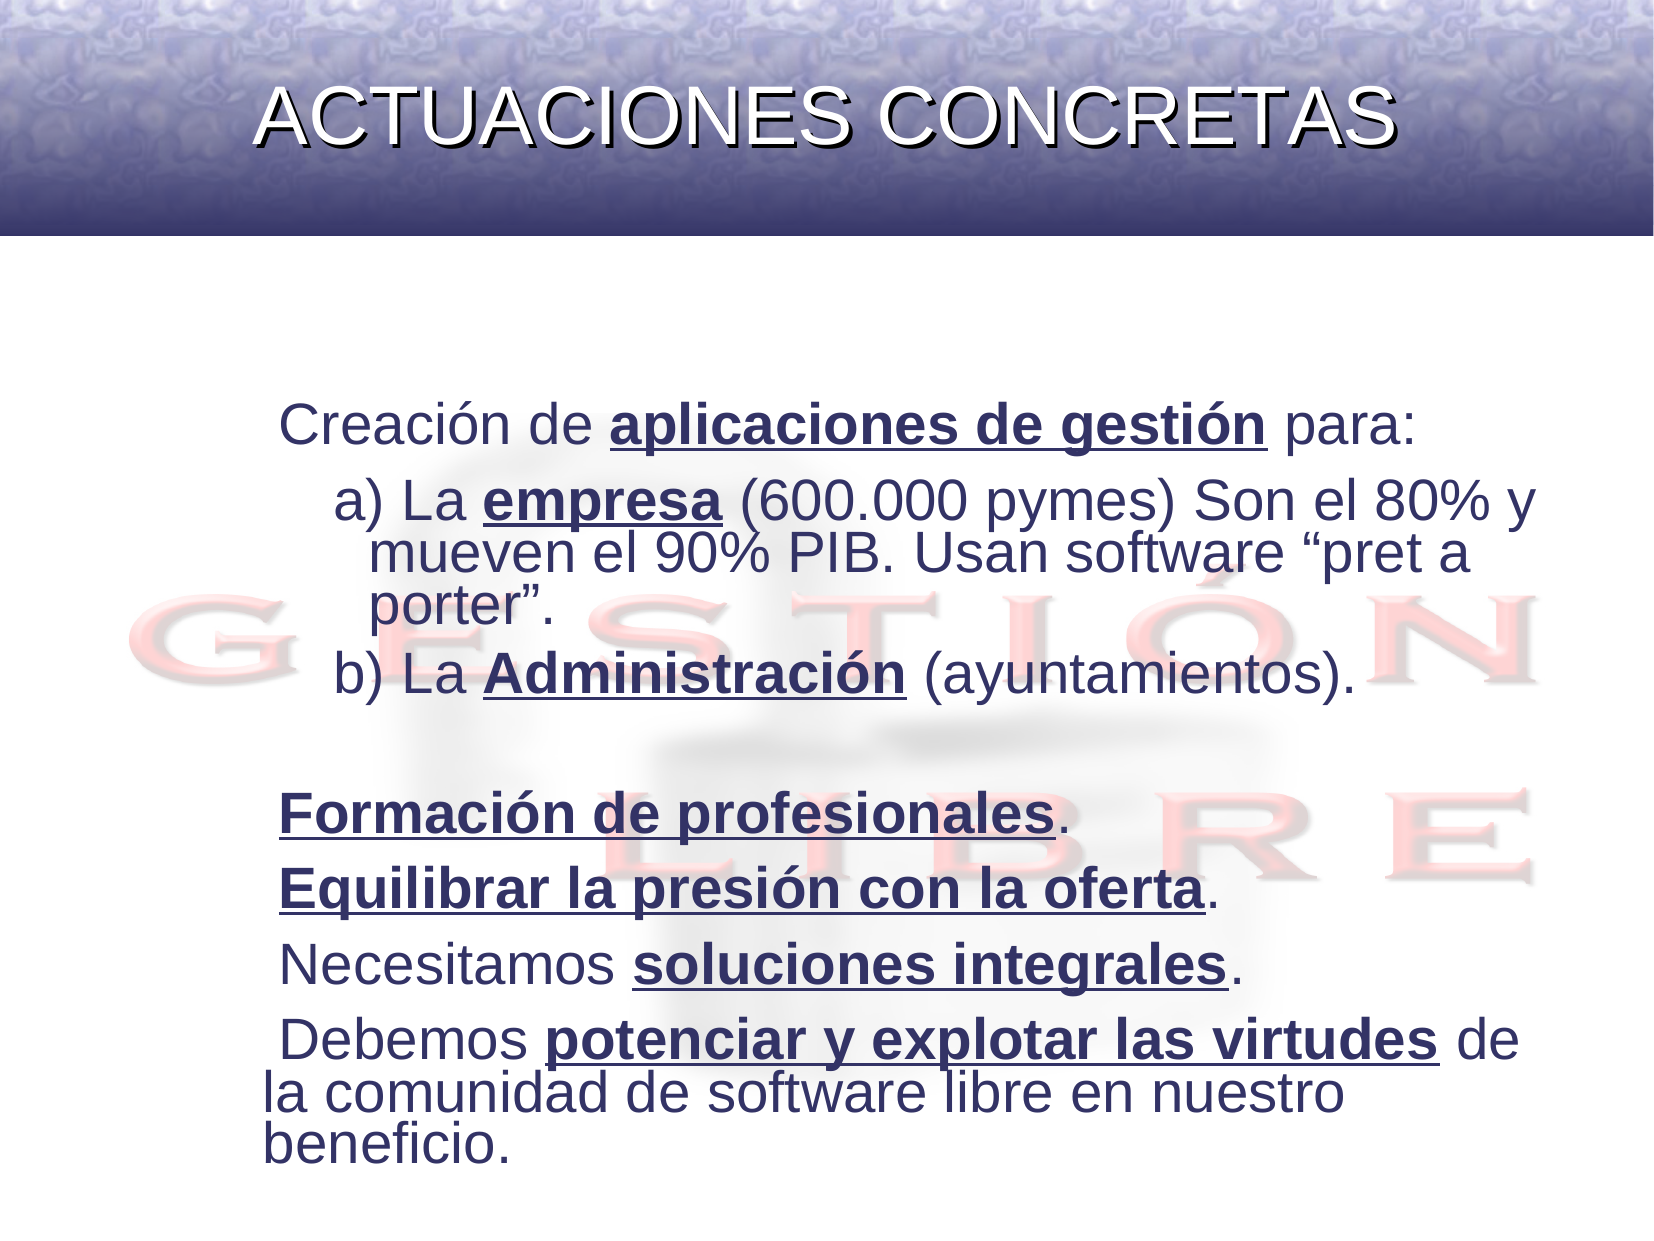

# ACTUACIONES CONCRETAS
 Creación de aplicaciones de gestión para:
a) La empresa (600.000 pymes) Son el 80% y mueven el 90% PIB. Usan software “pret a porter”.
b) La Administración (ayuntamientos).
 Formación de profesionales.
 Equilibrar la presión con la oferta.
 Necesitamos soluciones integrales.
 Debemos potenciar y explotar las virtudes de la comunidad de software libre en nuestro beneficio.